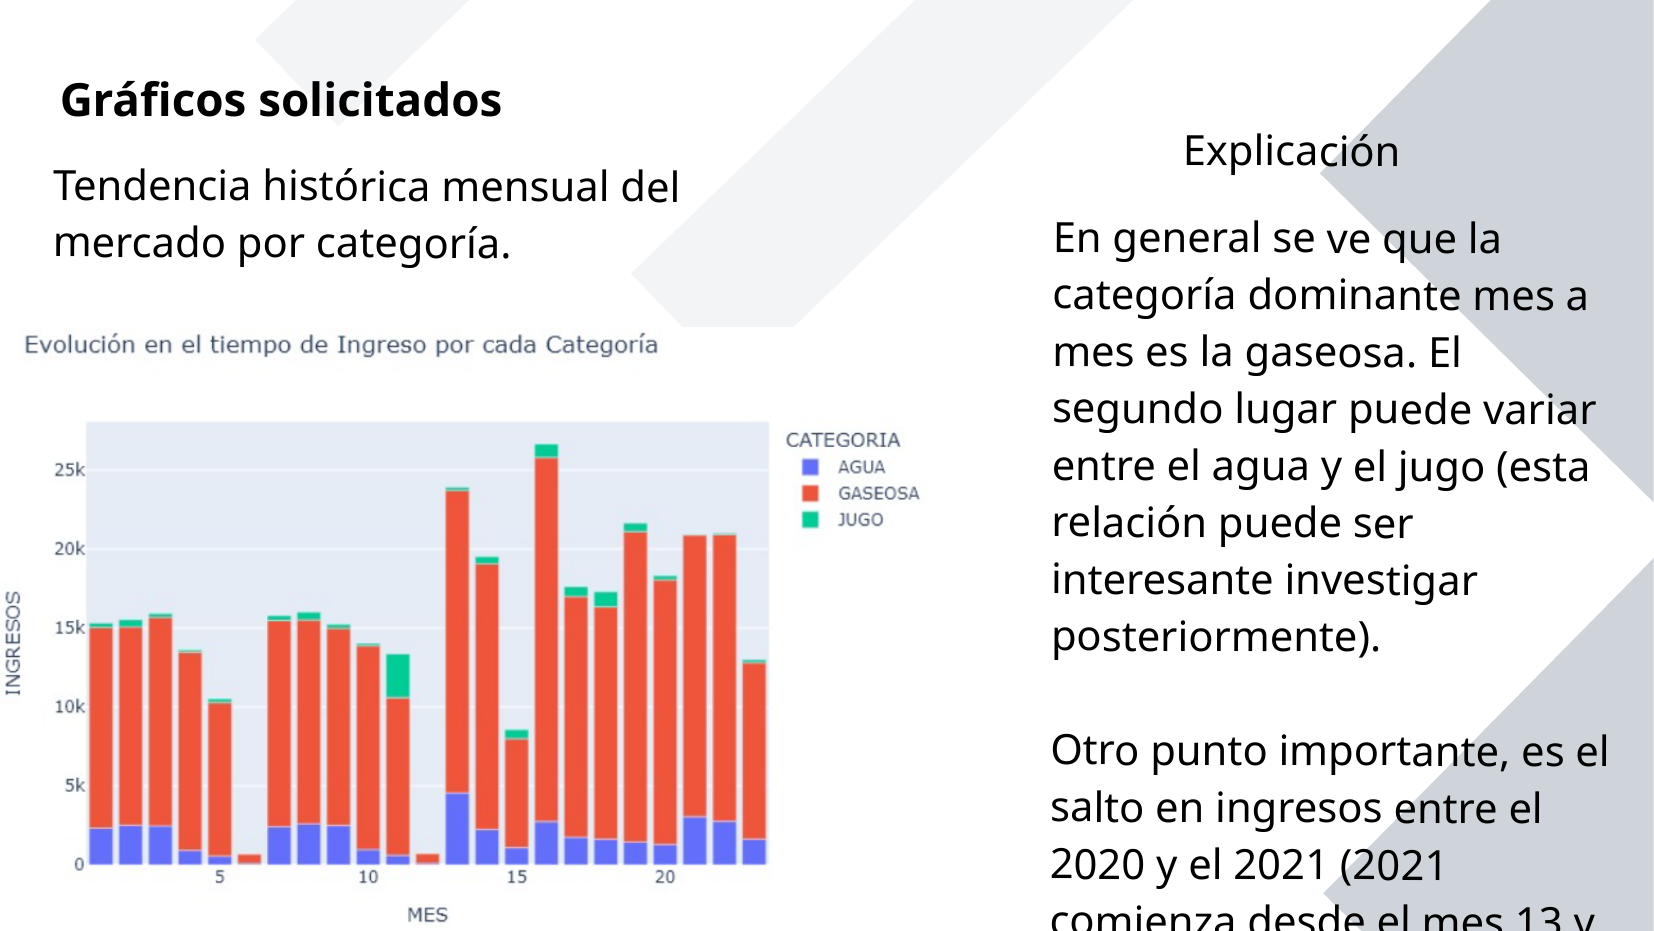

Gráficos solicitados
Explicación
Tendencia histórica mensual del mercado por categoría.
En general se ve que la categoría dominante mes a mes es la gaseosa. El segundo lugar puede variar entre el agua y el jugo (esta relación puede ser interesante investigar posteriormente).
Otro punto importante, es el salto en ingresos entre el 2020 y el 2021 (2021 comienza desde el mes 13 y llega al mes 23 faltando diciembre).